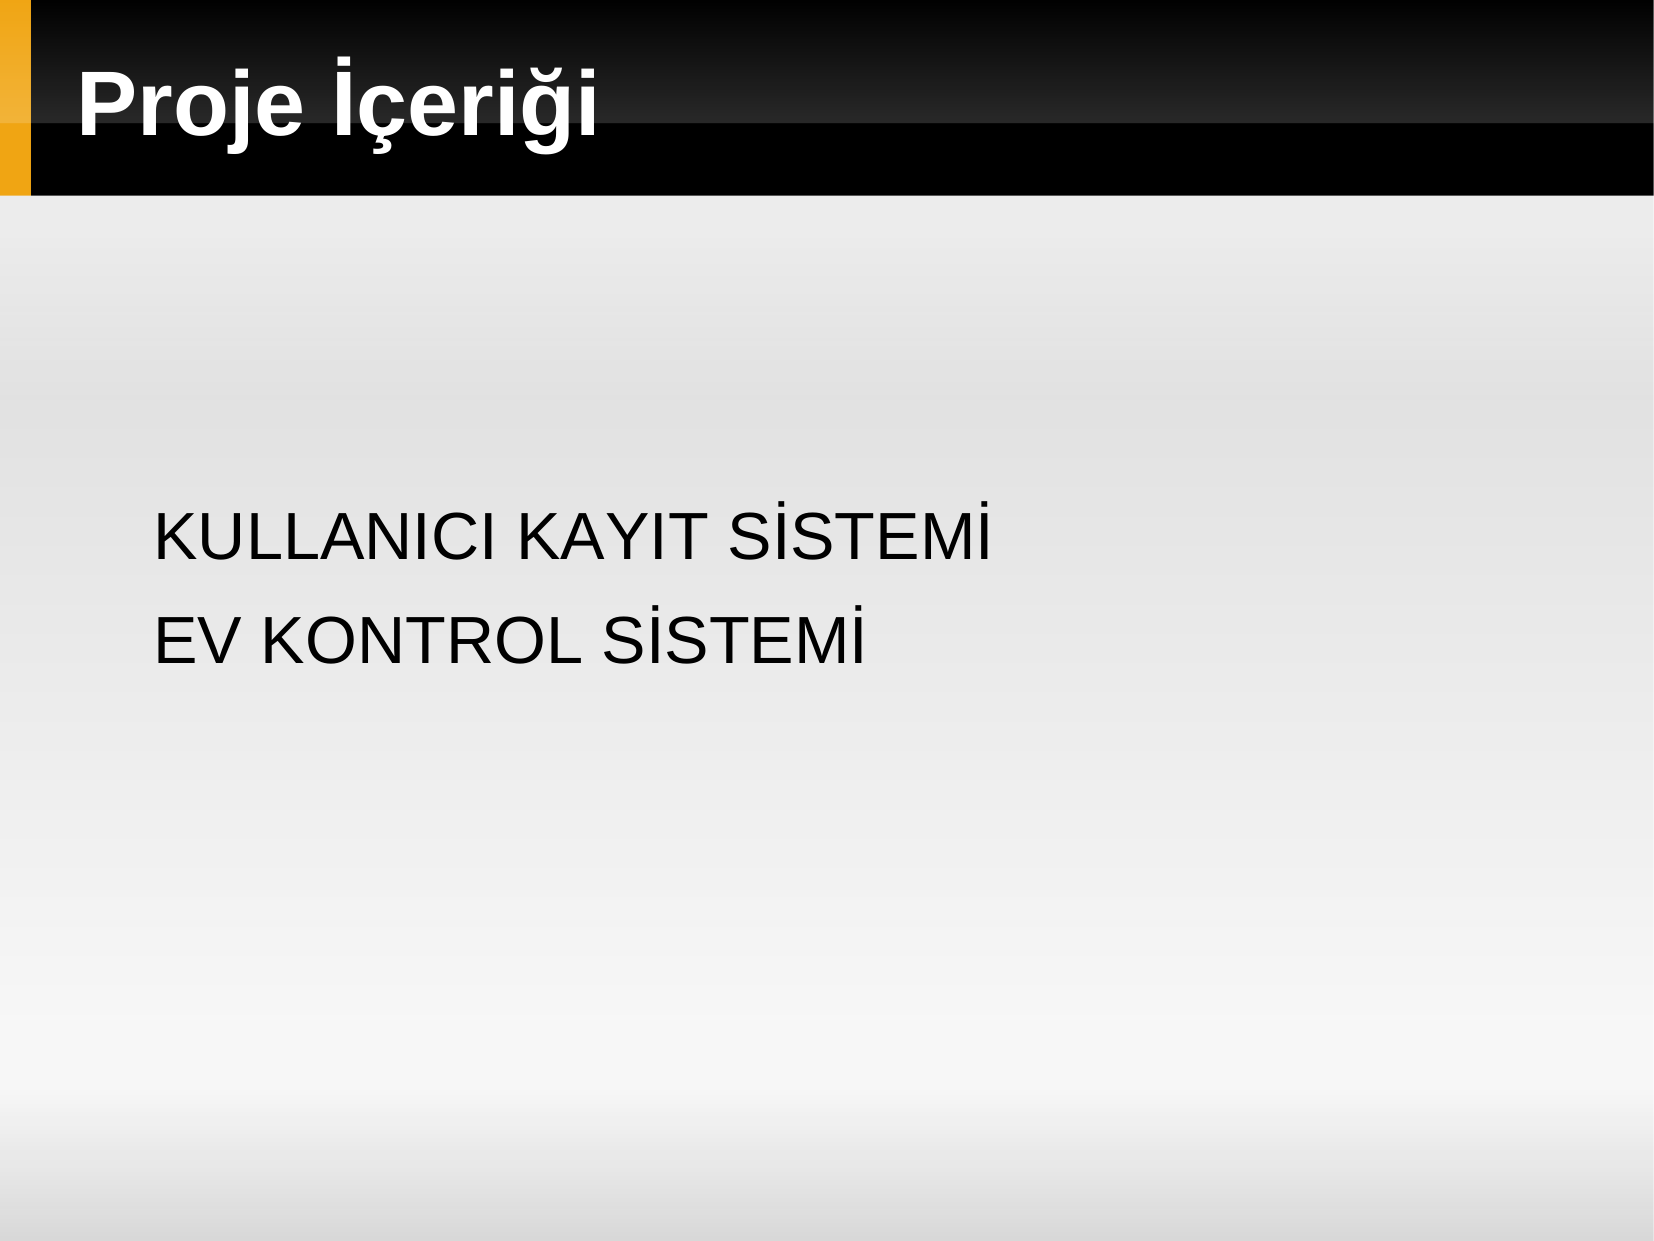

# Proje İçeriği
KULLANICI KAYIT SİSTEMİ
EV KONTROL SİSTEMİ